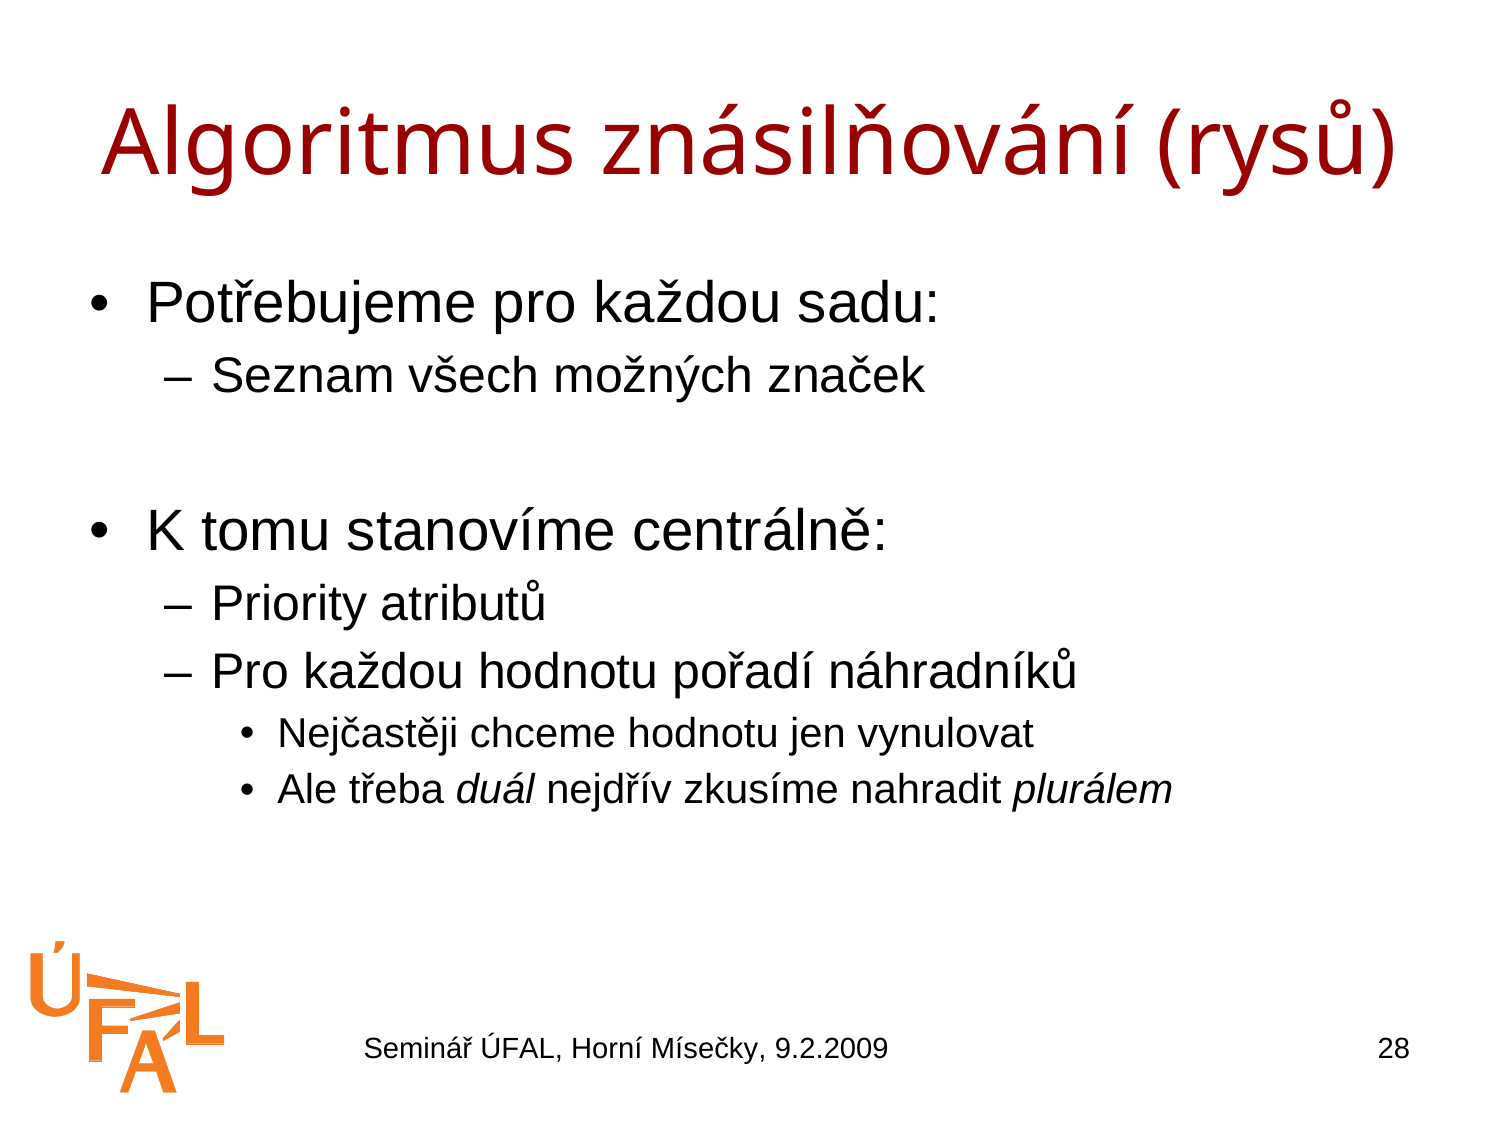

# Algoritmus znásilňování (rysů)
Potřebujeme pro každou sadu:
Seznam všech možných značek
K tomu stanovíme centrálně:
Priority atributů
Pro každou hodnotu pořadí náhradníků
Nejčastěji chceme hodnotu jen vynulovat
Ale třeba duál nejdřív zkusíme nahradit plurálem
Seminář ÚFAL, Horní Mísečky, 9.2.2009
28